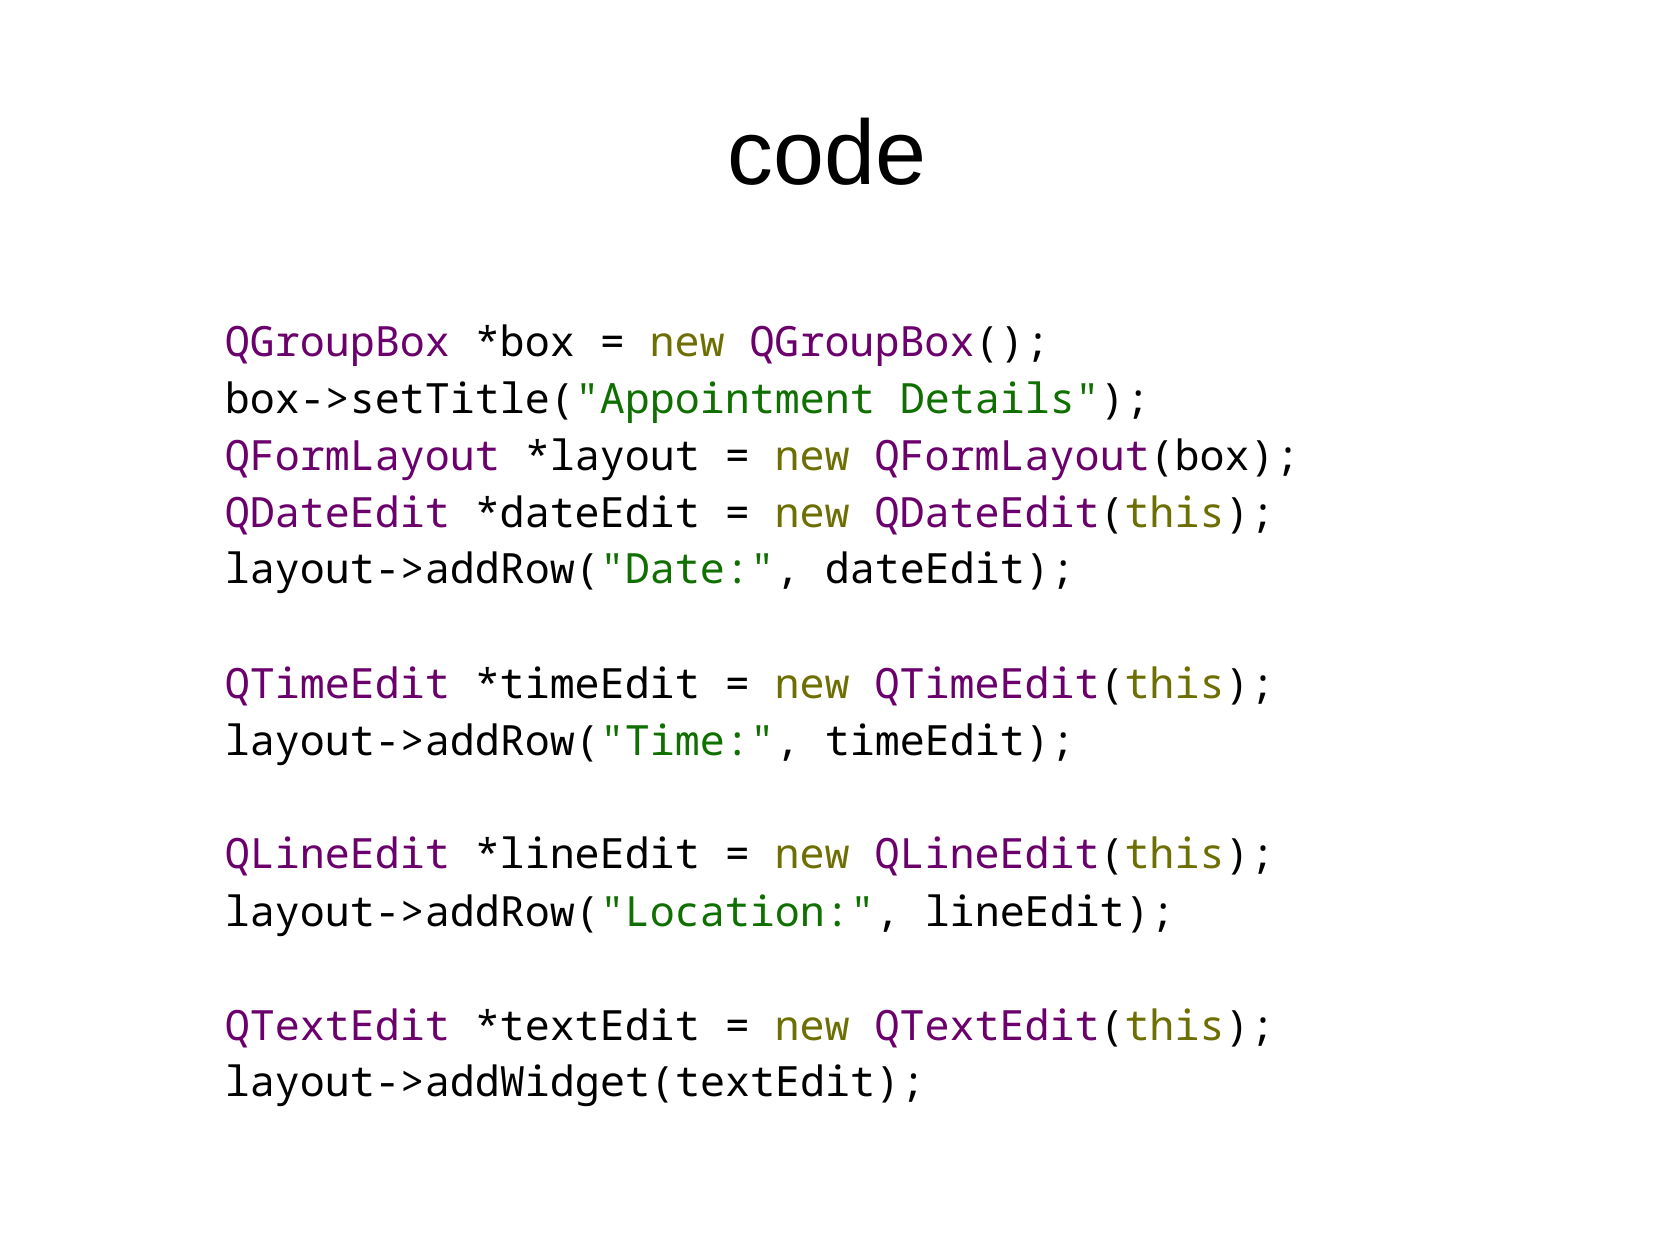

# code
QGroupBox *box = new QGroupBox();
box->setTitle("Appointment Details");
QFormLayout *layout = new QFormLayout(box);
QDateEdit *dateEdit = new QDateEdit(this);
layout->addRow("Date:", dateEdit);
QTimeEdit *timeEdit = new QTimeEdit(this);
layout->addRow("Time:", timeEdit);
QLineEdit *lineEdit = new QLineEdit(this);
layout->addRow("Location:", lineEdit);
QTextEdit *textEdit = new QTextEdit(this);
layout->addWidget(textEdit);